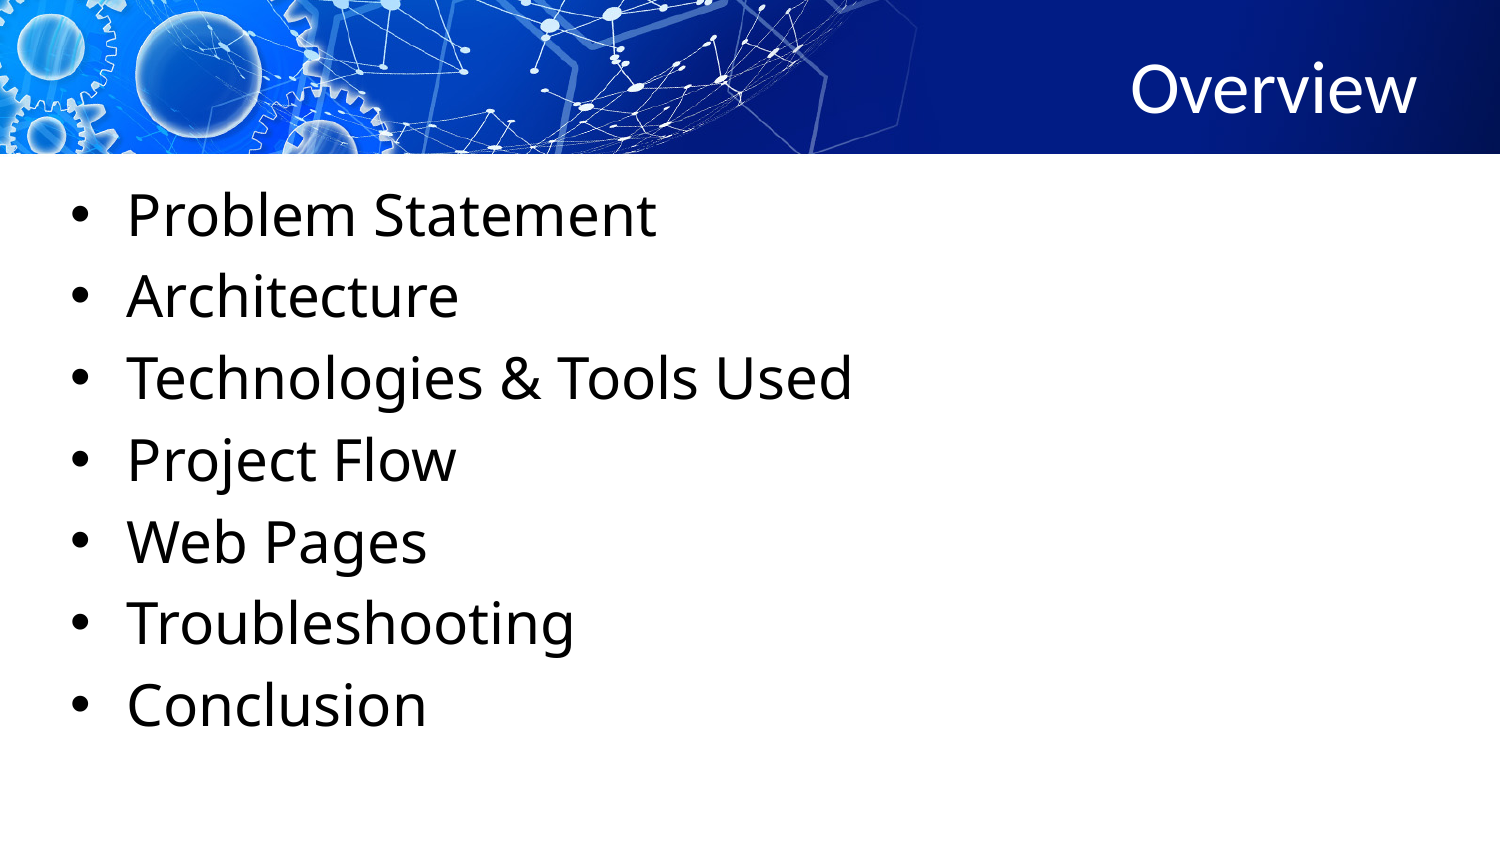

# Overview
Problem Statement
Architecture
Technologies & Tools Used
Project Flow
Web Pages
Troubleshooting
Conclusion